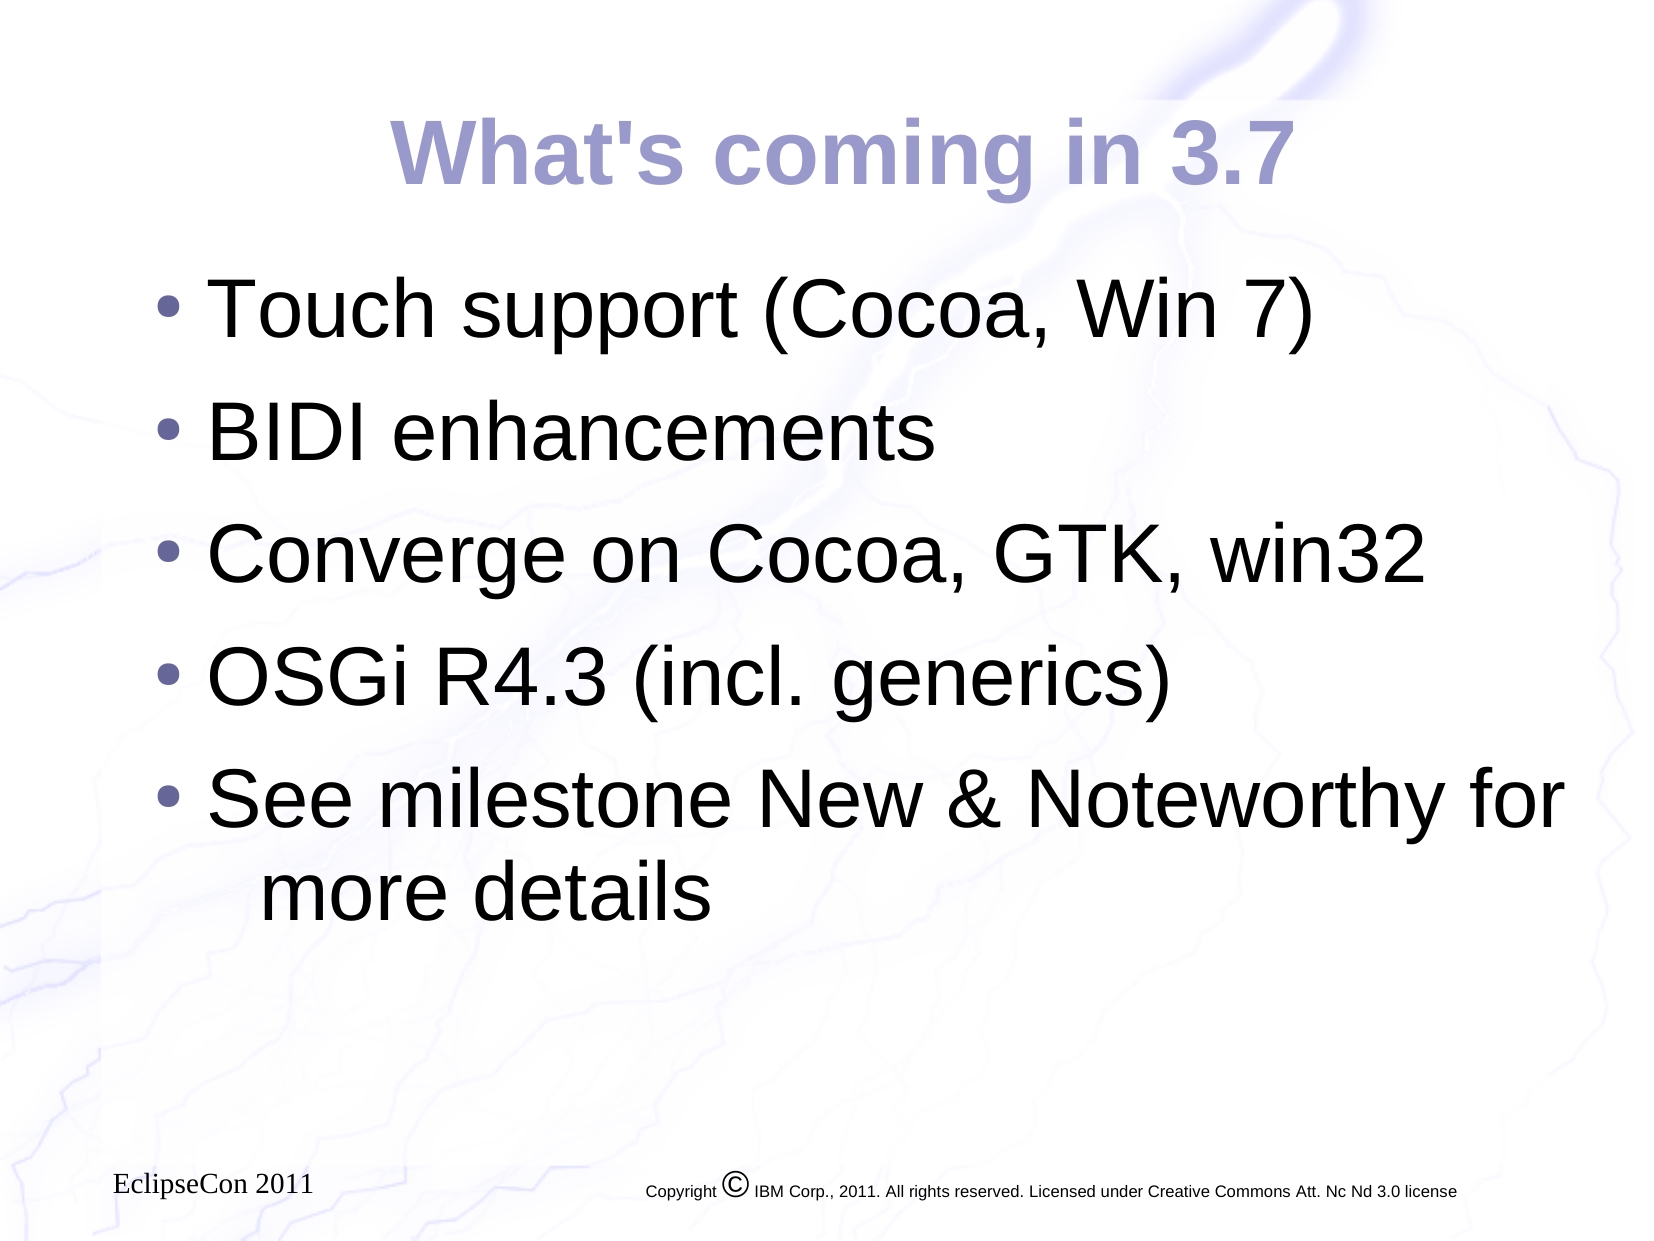

# What's coming in 3.7
Touch support (Cocoa, Win 7)
BIDI enhancements
Converge on Cocoa, GTK, win32
OSGi R4.3 (incl. generics)
See milestone New & Noteworthy for more details